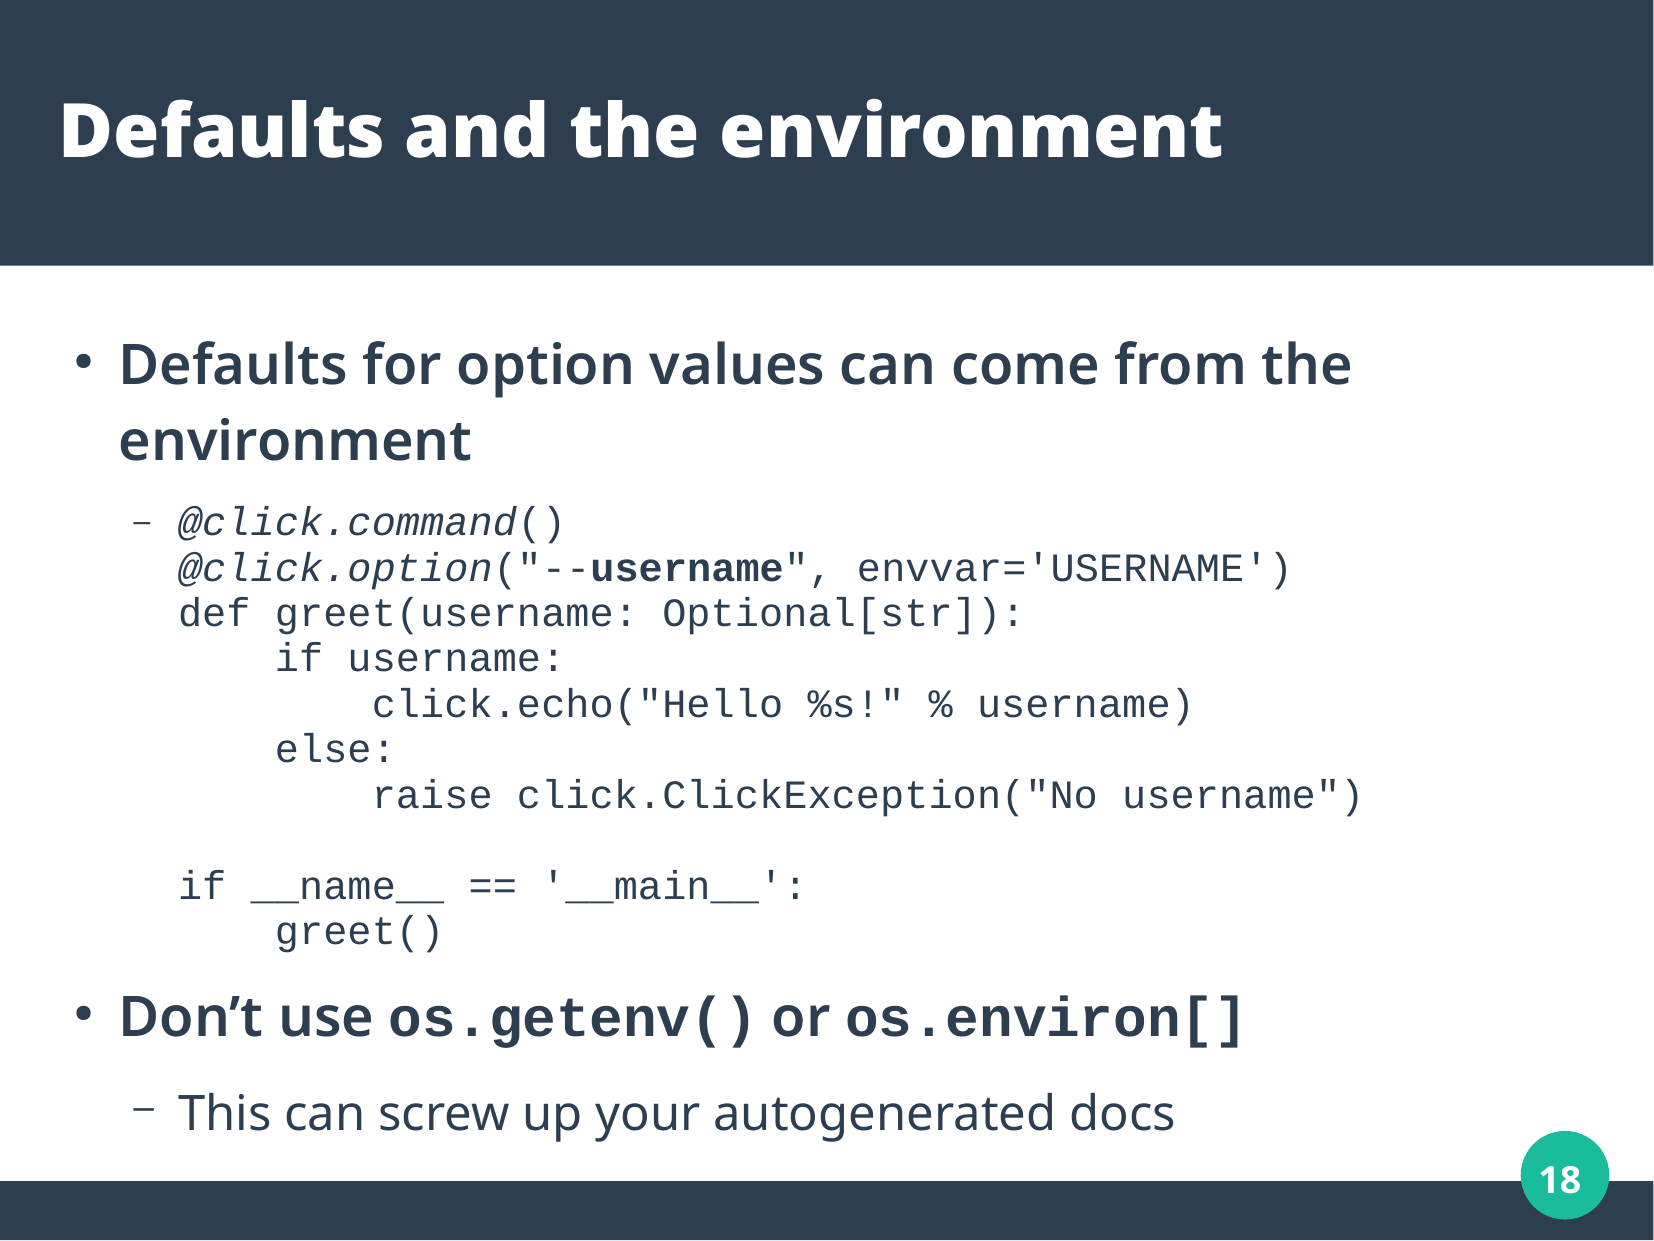

# Defaults and the environment
Defaults for option values can come from the environment
@click.command()
@click.option("--username", envvar='USERNAME')
def greet(username: Optional[str]):
 if username:
 click.echo("Hello %s!" % username)
 else:
 raise click.ClickException("No username")
if __name__ == '__main__':
 greet()
Don’t use os.getenv() or os.environ[]
This can screw up your autogenerated docs